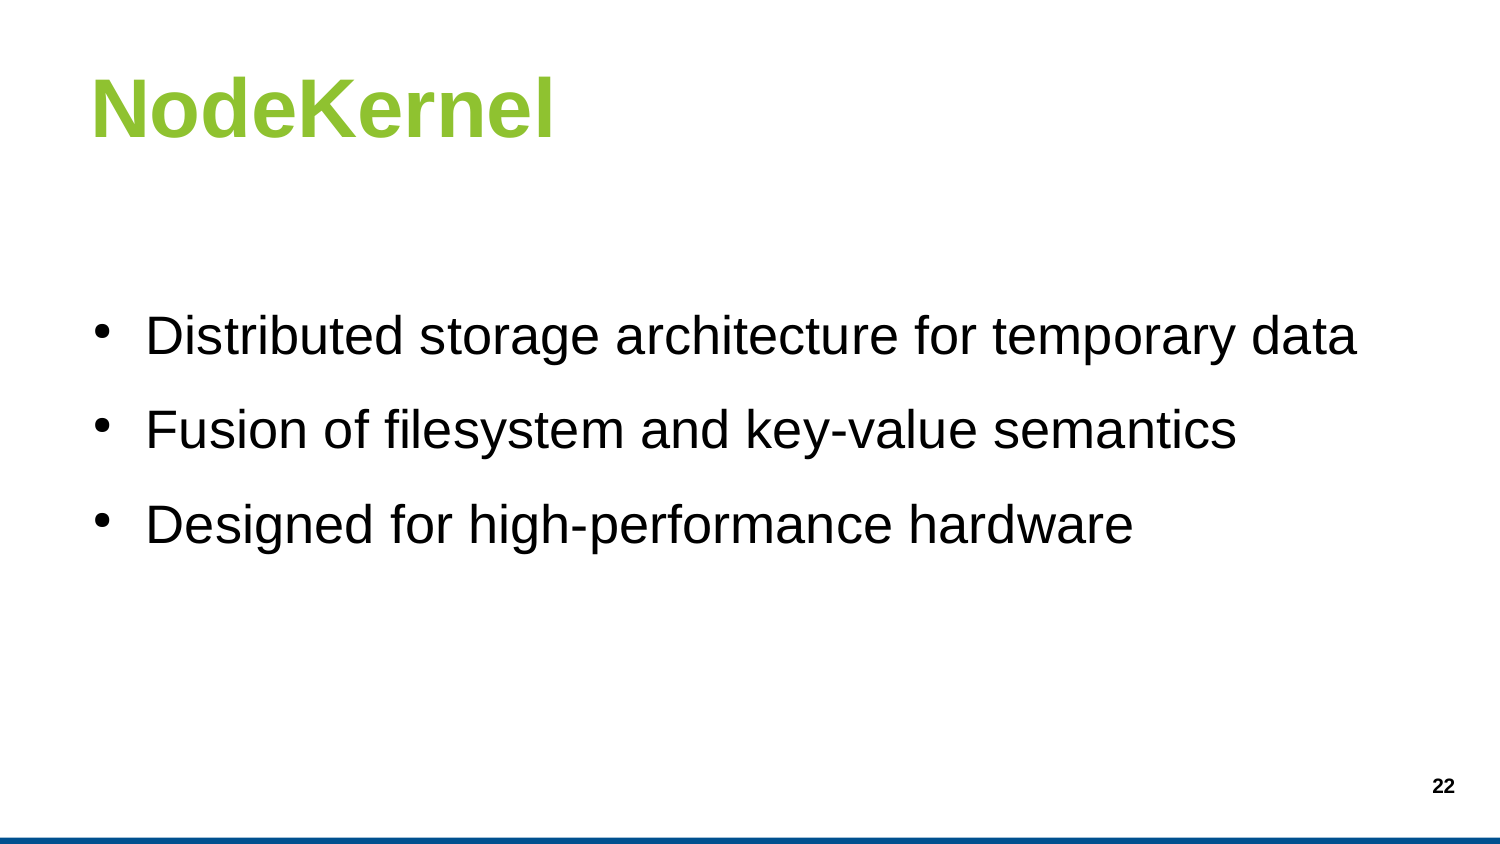

#
NodeKernel
put your #assignedhashtag here by setting the footer in view-header/footer
Distributed storage architecture for temporary data
Fusion of filesystem and key-value semantics
Designed for high-performance hardware
22